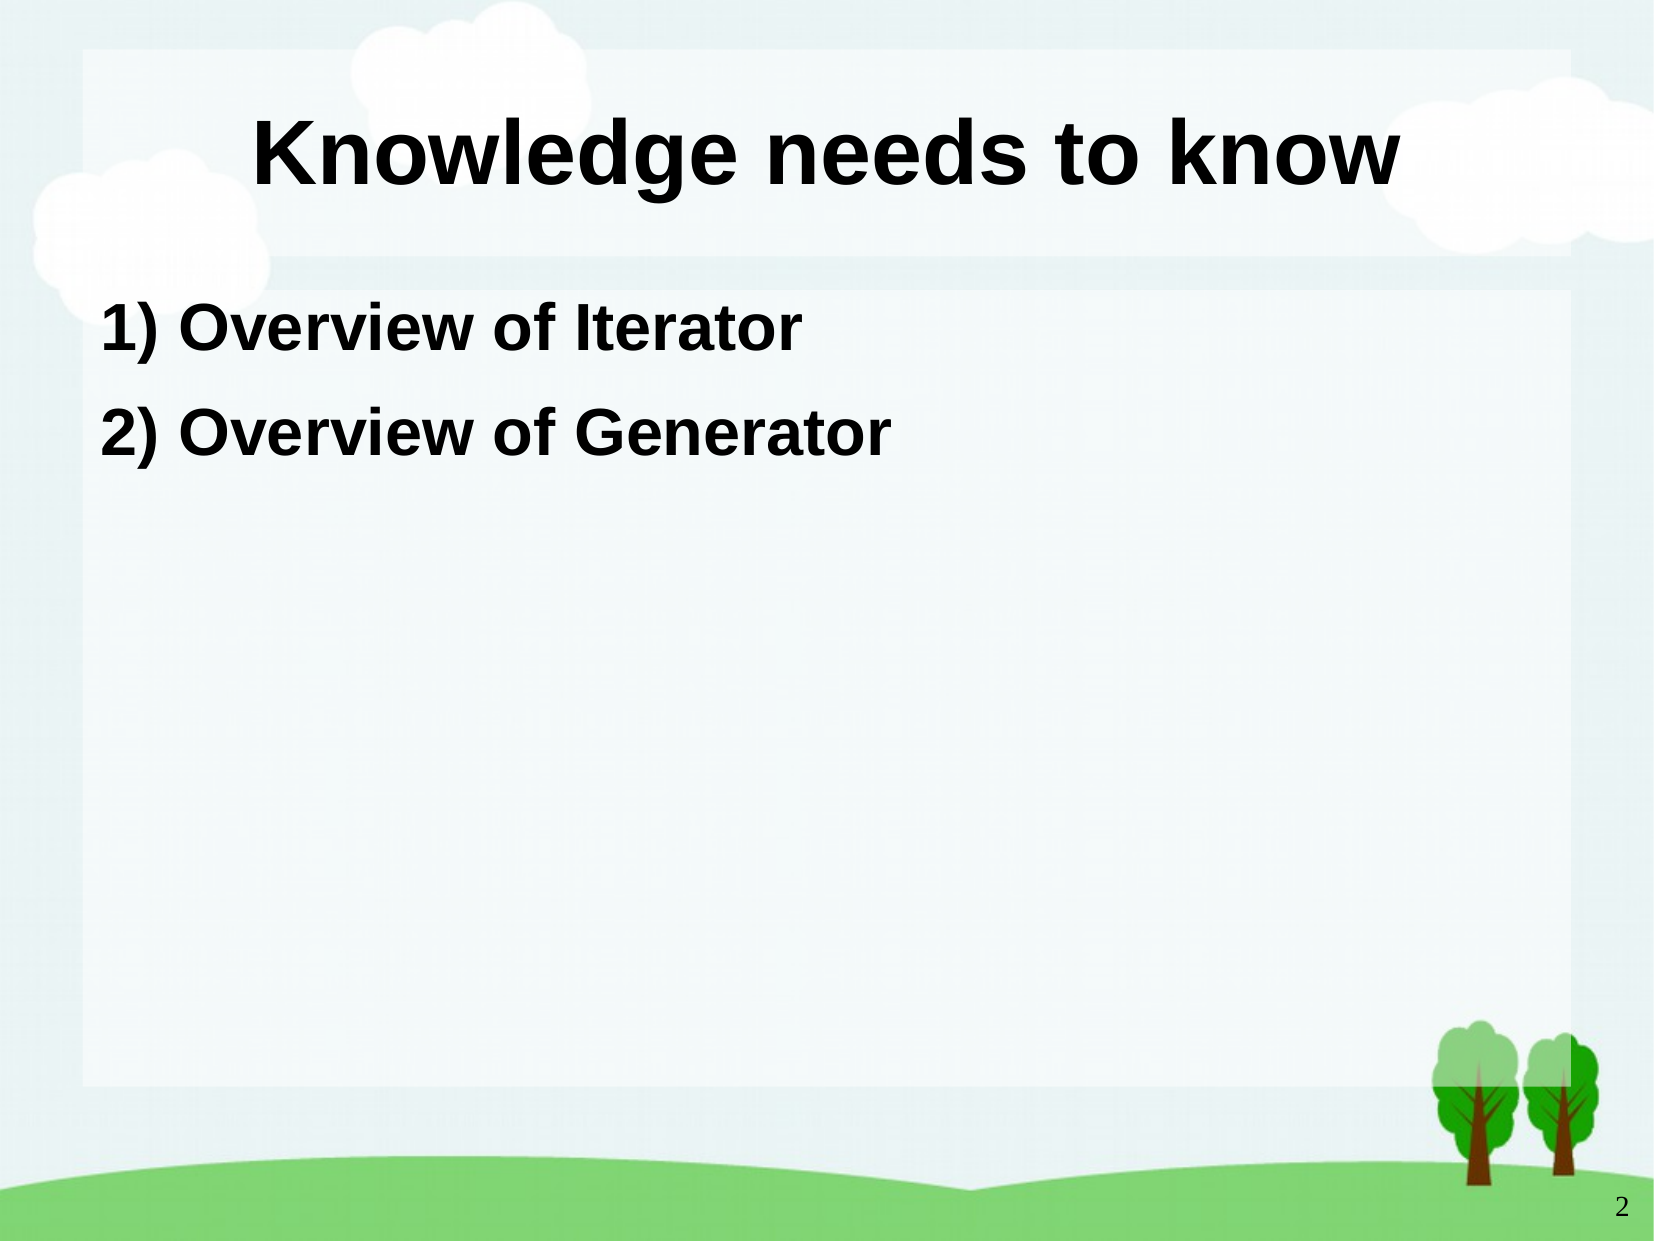

# Knowledge needs to know
 Overview of Iterator
 Overview of Generator
2